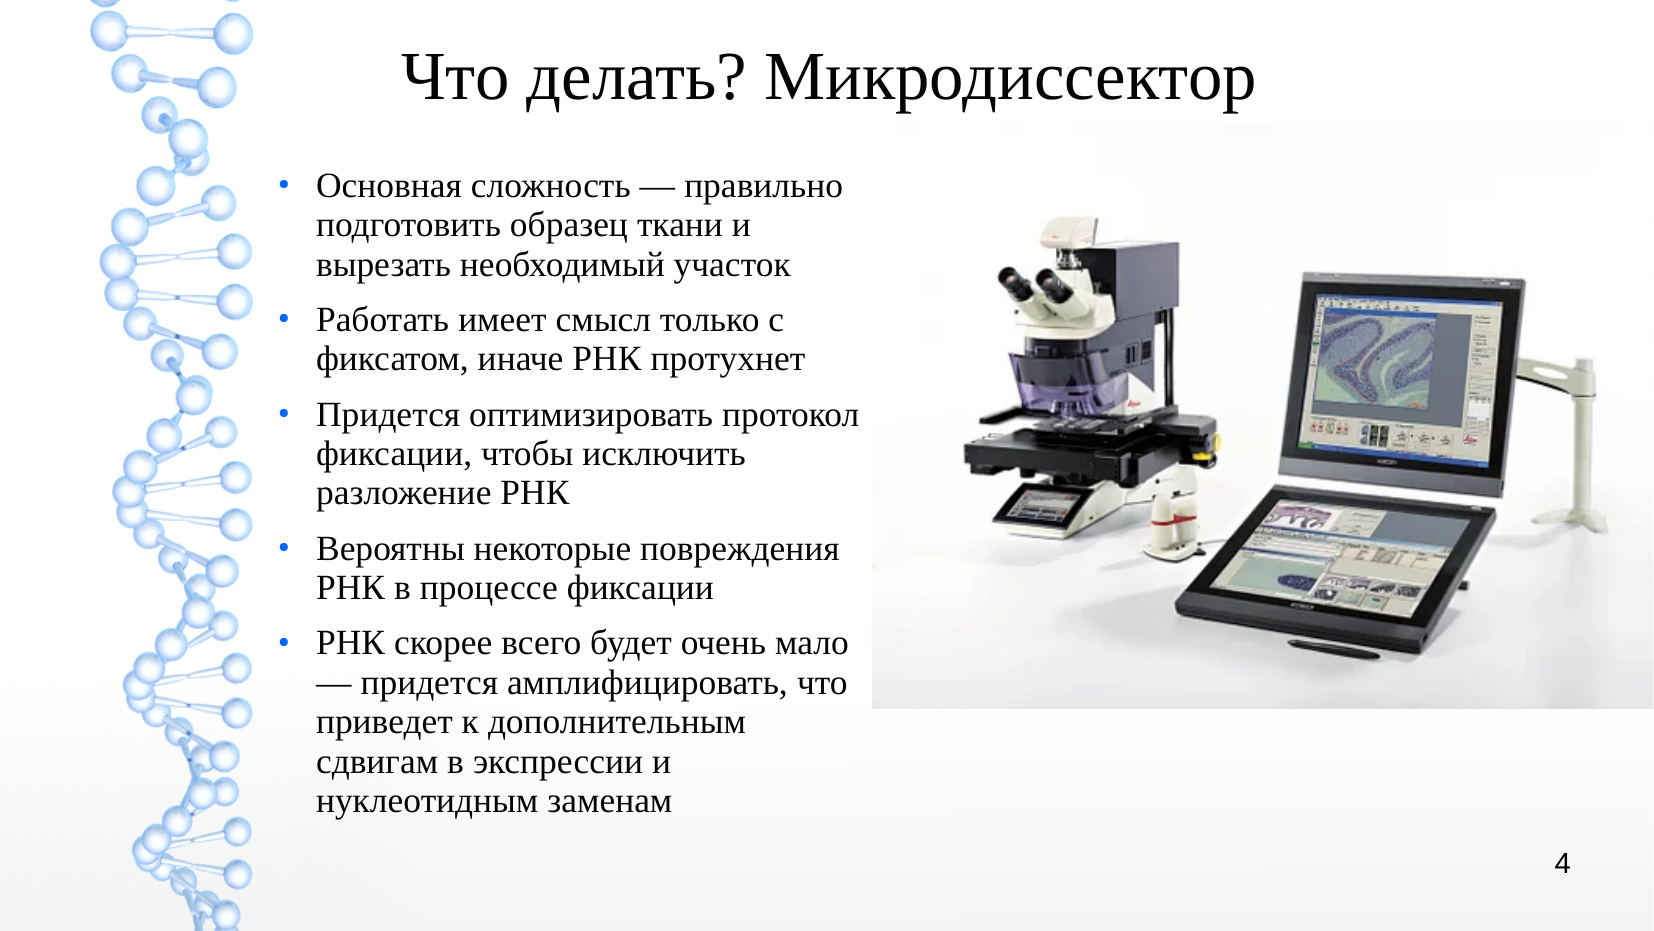

# Что делать? Микродиссектор
Основная сложность — правильно подготовить образец ткани и вырезать необходимый участок
Работать имеет смысл только с фиксатом, иначе РНК протухнет
Придется оптимизировать протокол фиксации, чтобы исключить разложение РНК
Вероятны некоторые повреждения РНК в процессе фиксации
РНК скорее всего будет очень мало — придется амплифицировать, что приведет к дополнительным сдвигам в экспрессии и нуклеотидным заменам
4